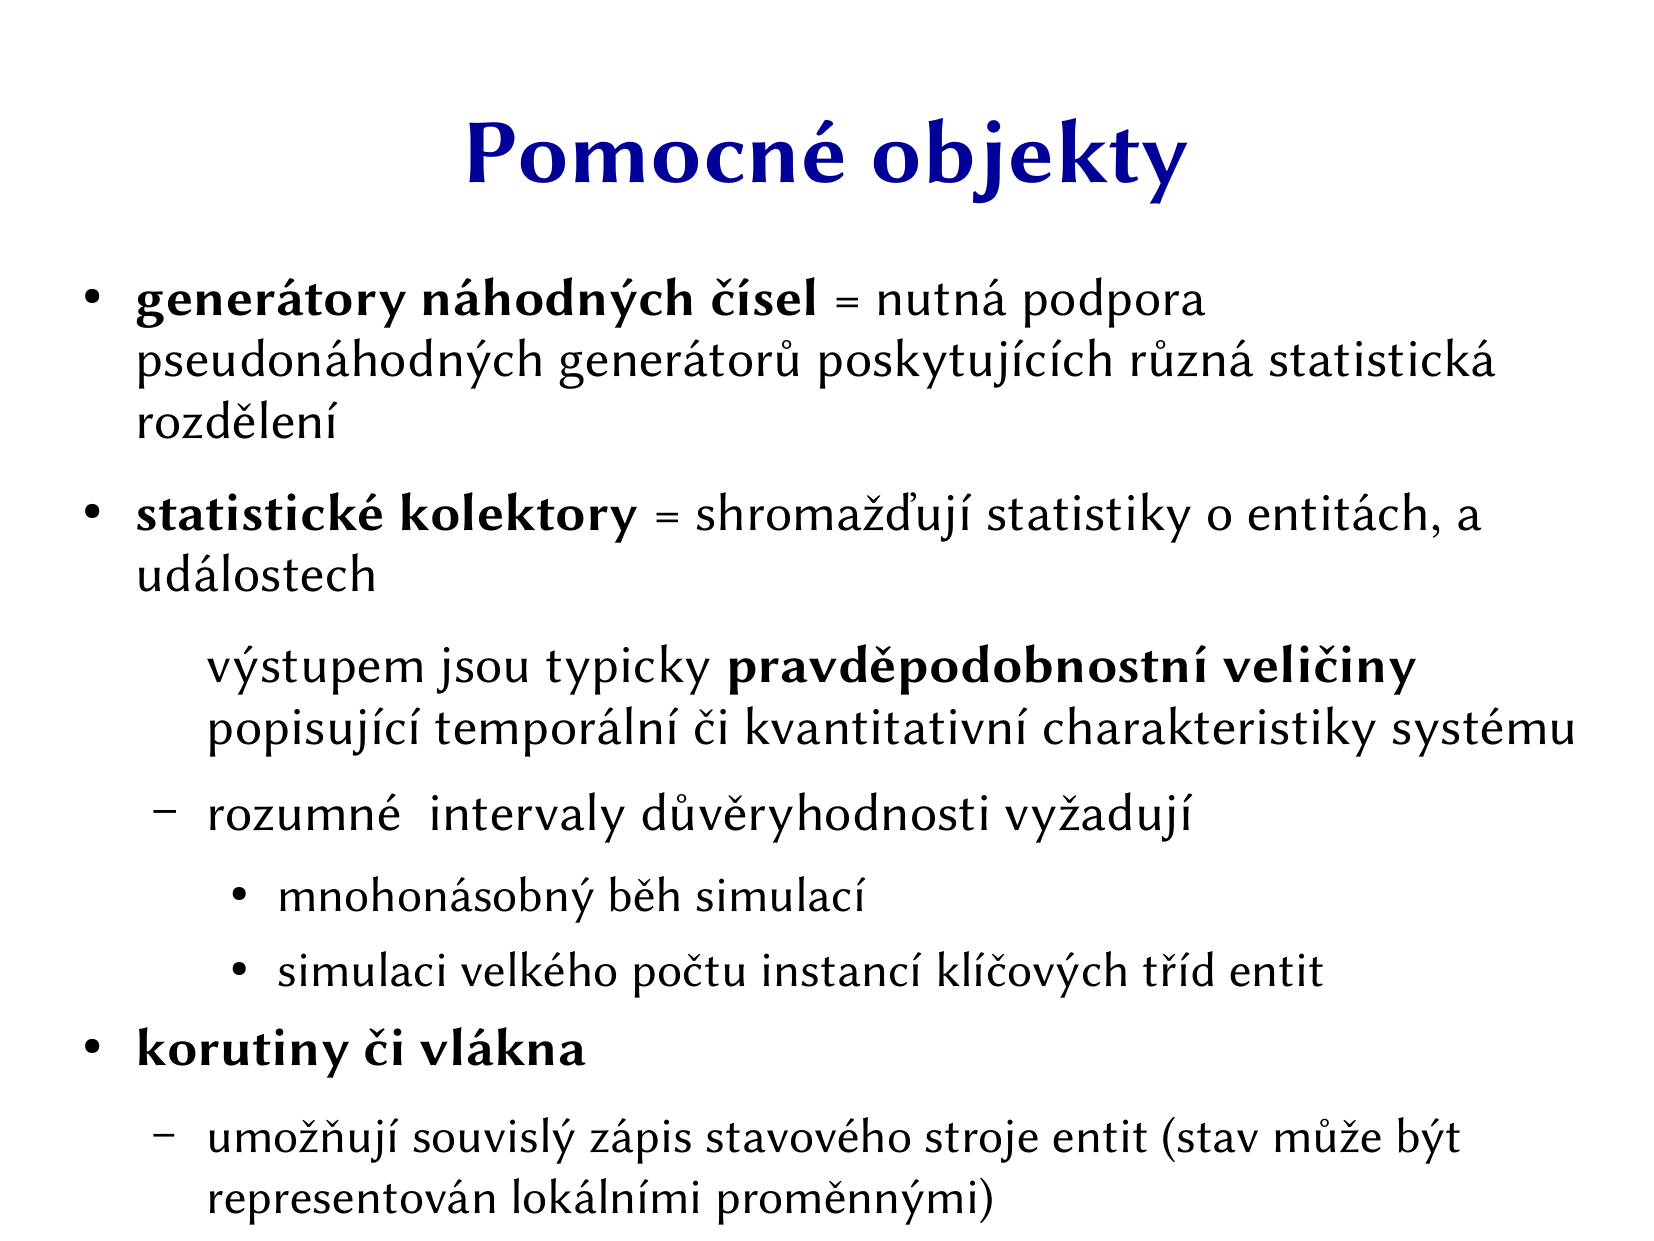

# Pomocné objekty
generátory náhodných čísel = nutná podpora pseudonáhodných generátorů poskytujících různá statistická rozdělení
statistické kolektory = shromažďují statistiky o entitách, a událostech
výstupem jsou typicky pravděpodobnostní veličiny popisující temporální či kvantitativní charakteristiky systému
rozumné intervaly důvěryhodnosti vyžadují
mnohonásobný běh simulací
simulaci velkého počtu instancí klíčových tříd entit
korutiny či vlákna
umožňují souvislý zápis stavového stroje entit (stav může být representován lokálními proměnnými)